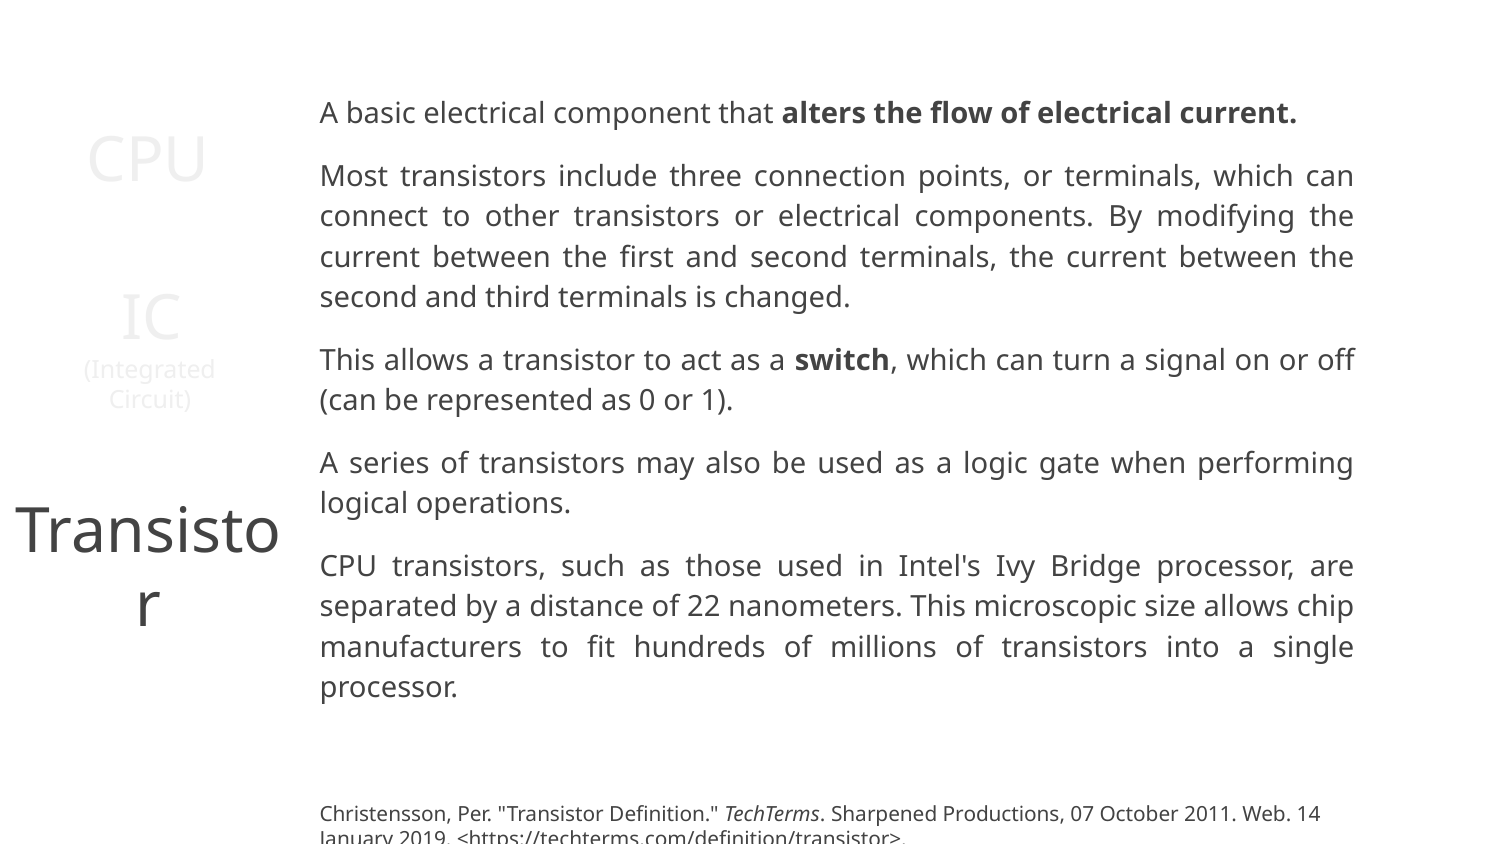

A basic electrical component that alters the flow of electrical current.
Most transistors include three connection points, or terminals, which can connect to other transistors or electrical components. By modifying the current between the first and second terminals, the current between the second and third terminals is changed.
This allows a transistor to act as a switch, which can turn a signal on or off (can be represented as 0 or 1).
A series of transistors may also be used as a logic gate when performing logical operations.
CPU transistors, such as those used in Intel's Ivy Bridge processor, are separated by a distance of 22 nanometers. This microscopic size allows chip manufacturers to fit hundreds of millions of transistors into a single processor.
Christensson, Per. "Transistor Definition." TechTerms. Sharpened Productions, 07 October 2011. Web. 14 January 2019. <https://techterms.com/definition/transistor>.
CPU
IC
(Integrated Circuit)
Transistor